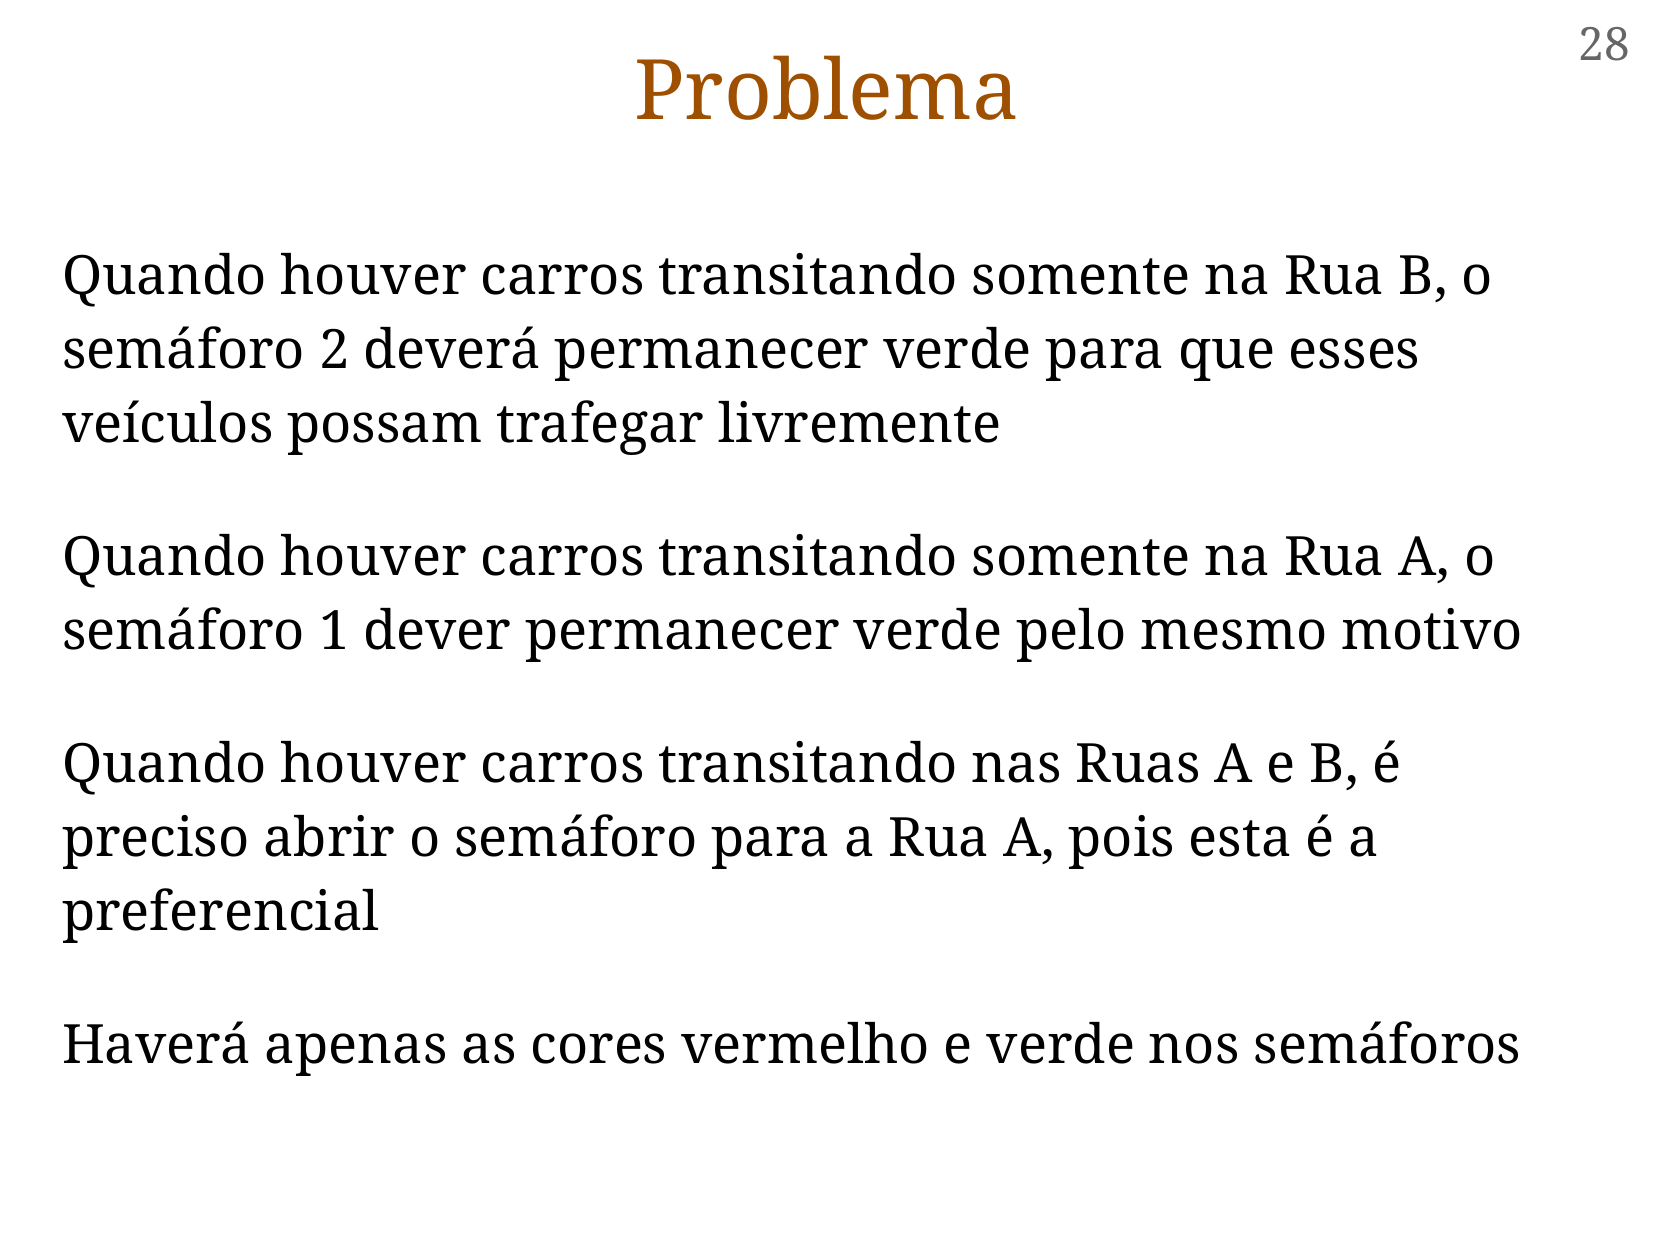

28
# Problema
Quando houver carros transitando somente na Rua B, o semáforo 2 deverá permanecer verde para que esses veículos possam trafegar livremente
Quando houver carros transitando somente na Rua A, o semáforo 1 dever permanecer verde pelo mesmo motivo
Quando houver carros transitando nas Ruas A e B, é preciso abrir o semáforo para a Rua A, pois esta é a preferencial
Haverá apenas as cores vermelho e verde nos semáforos